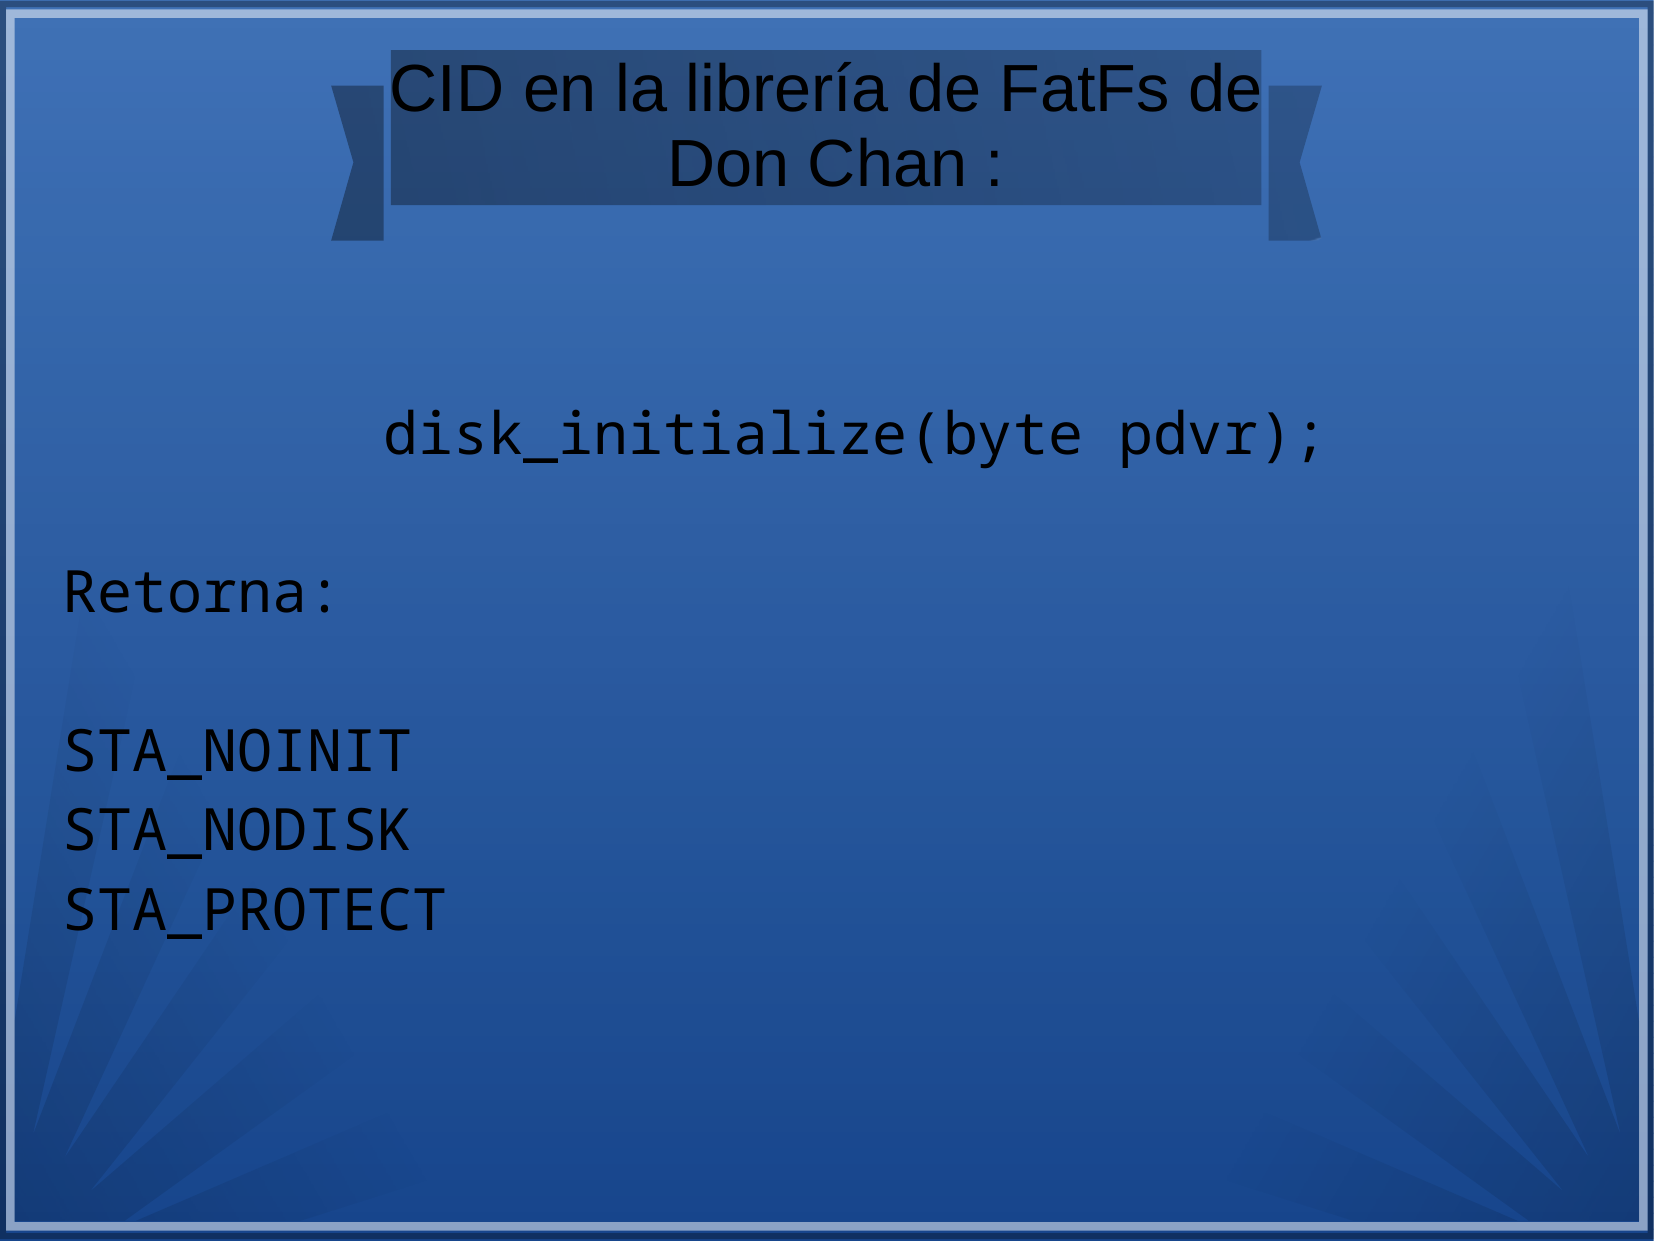

# CID en la librería de FatFs de Don Chan :
 disk_initialize(byte pdvr);
Retorna:
STA_NOINIT
STA_NODISK
STA_PROTECT